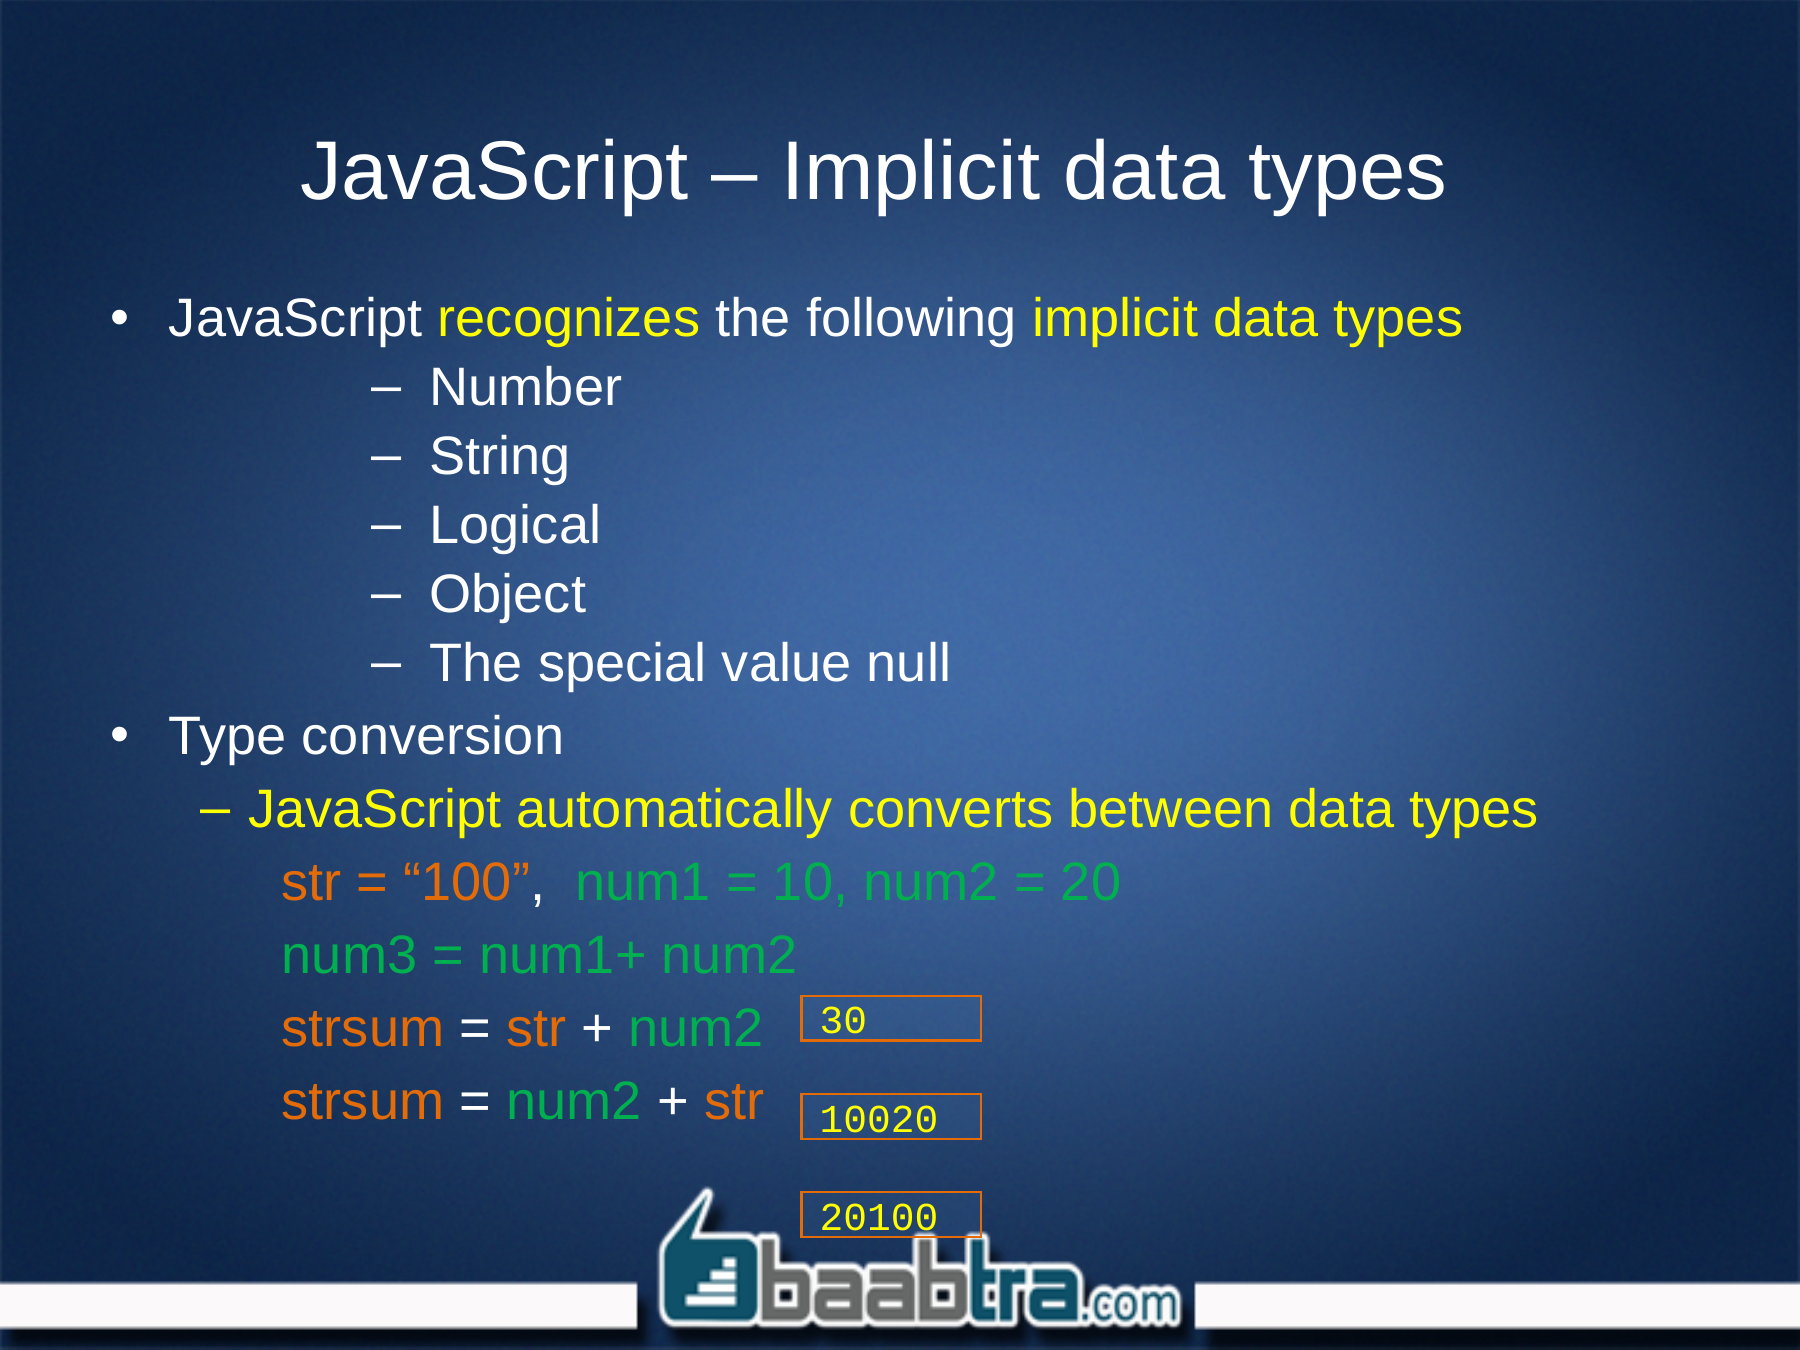

# JavaScript – Implicit data types
JavaScript recognizes the following implicit data types
Number
String
Logical
Object
The special value null
Type conversion
JavaScript automatically converts between data types
str = “100”, num1 = 10, num2 = 20
num3 = num1+ num2
strsum = str + num2
strsum = num2 + str
30
10020
20100